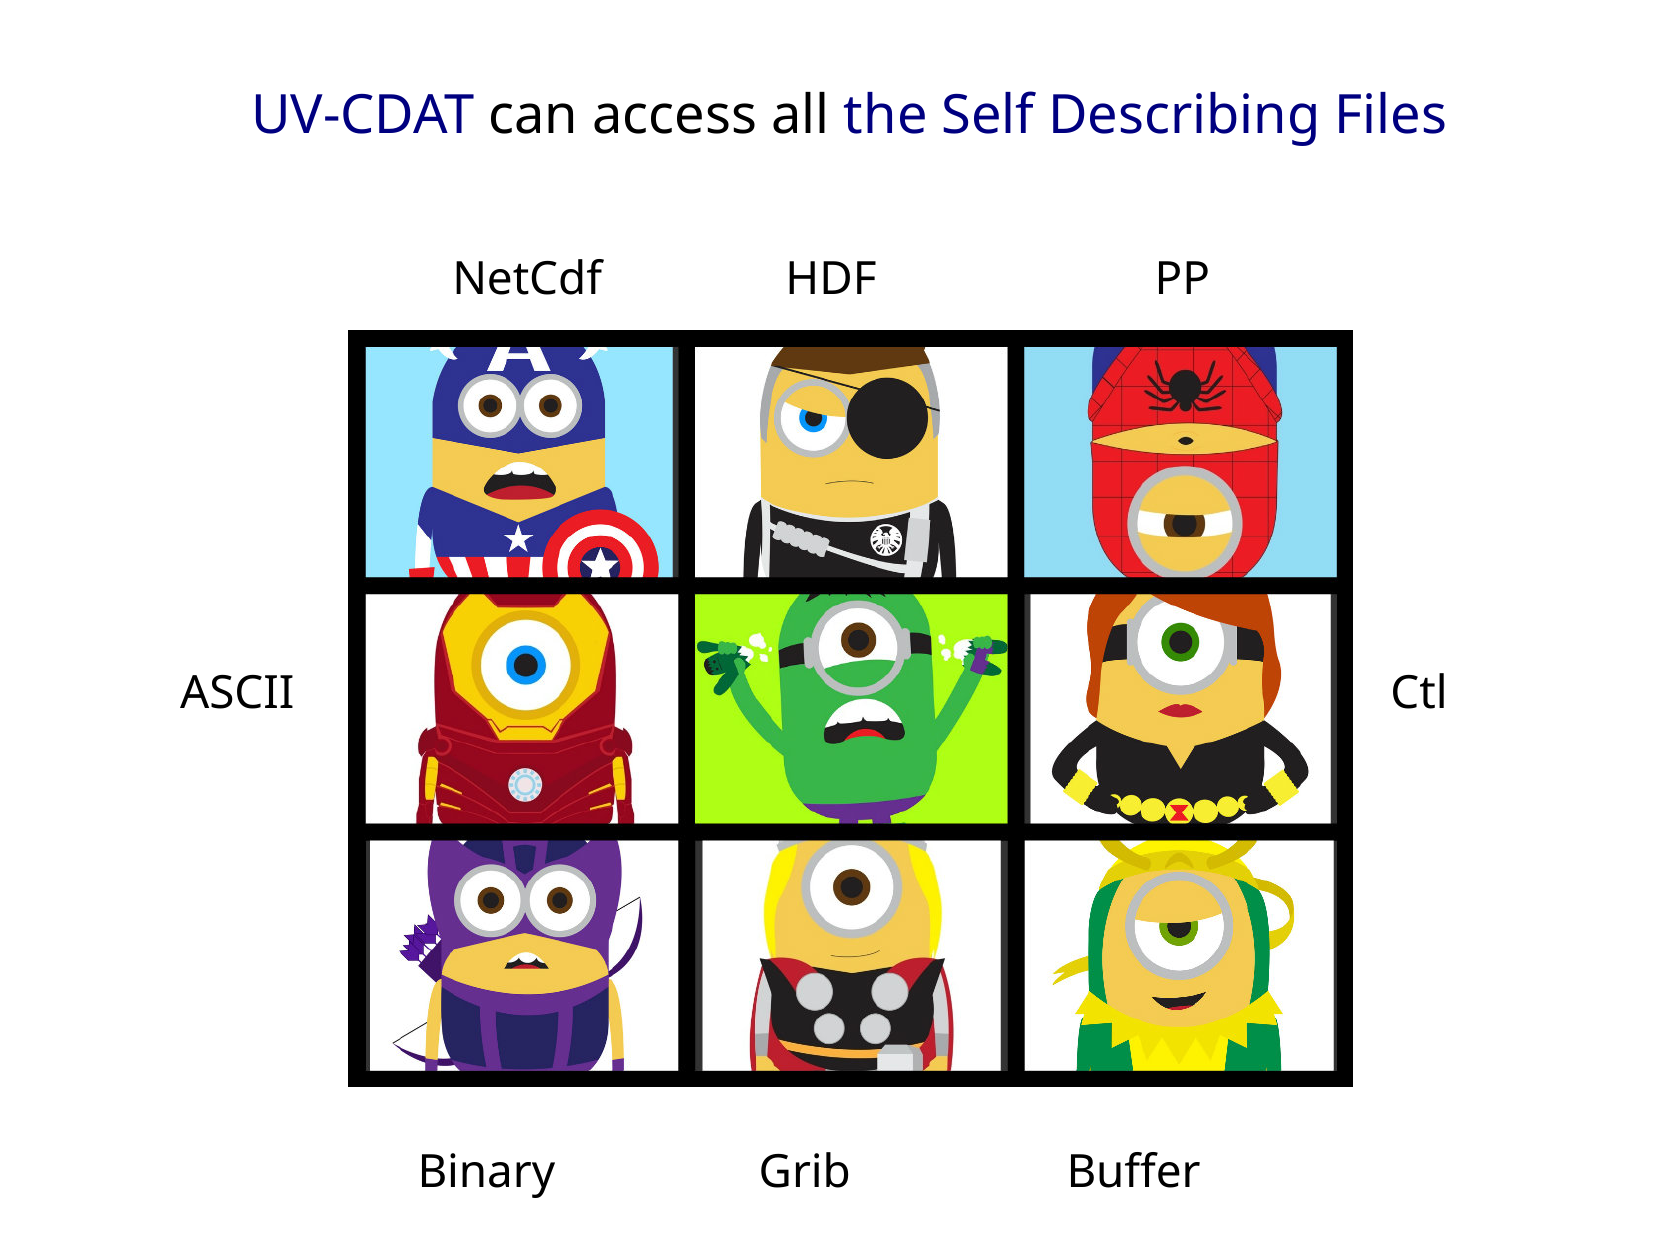

UV-CDAT can access all the Self Describing Files
 NetCdf			HDF				PP
ASCII
Ctl
 Binary Grib Buffer